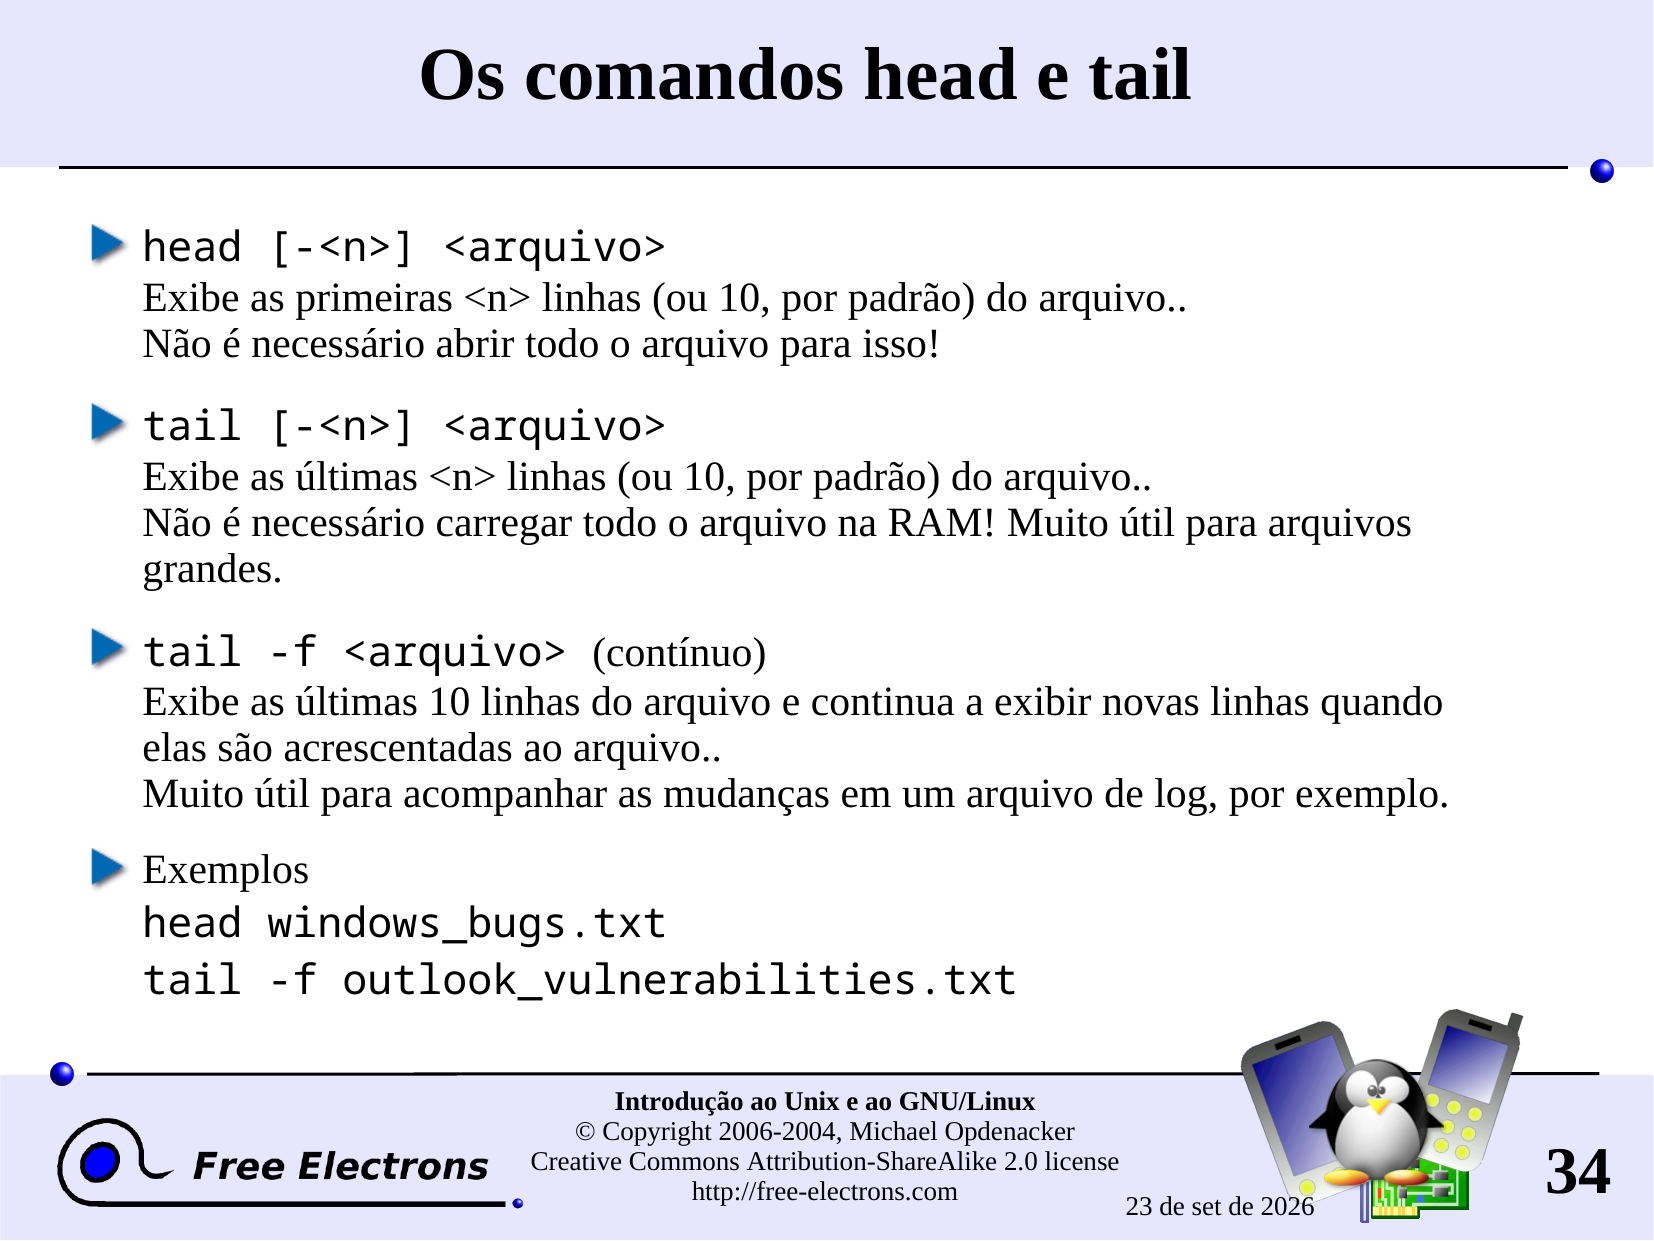

# Os comandos head e tail
head [-<n>] <arquivo>
Exibe as primeiras <n> linhas (ou 10, por padrão) do arquivo..
Não é necessário abrir todo o arquivo para isso!
tail [-<n>] <arquivo>
Exibe as últimas <n> linhas (ou 10, por padrão) do arquivo..
Não é necessário carregar todo o arquivo na RAM! Muito útil para arquivos grandes.
tail -f <arquivo> (contínuo)
Exibe as últimas 10 linhas do arquivo e continua a exibir novas linhas quando elas são acrescentadas ao arquivo..
Muito útil para acompanhar as mudanças em um arquivo de log, por exemplo.
Exemplos
head windows_bugs.txt
tail -f outlook_vulnerabilities.txt